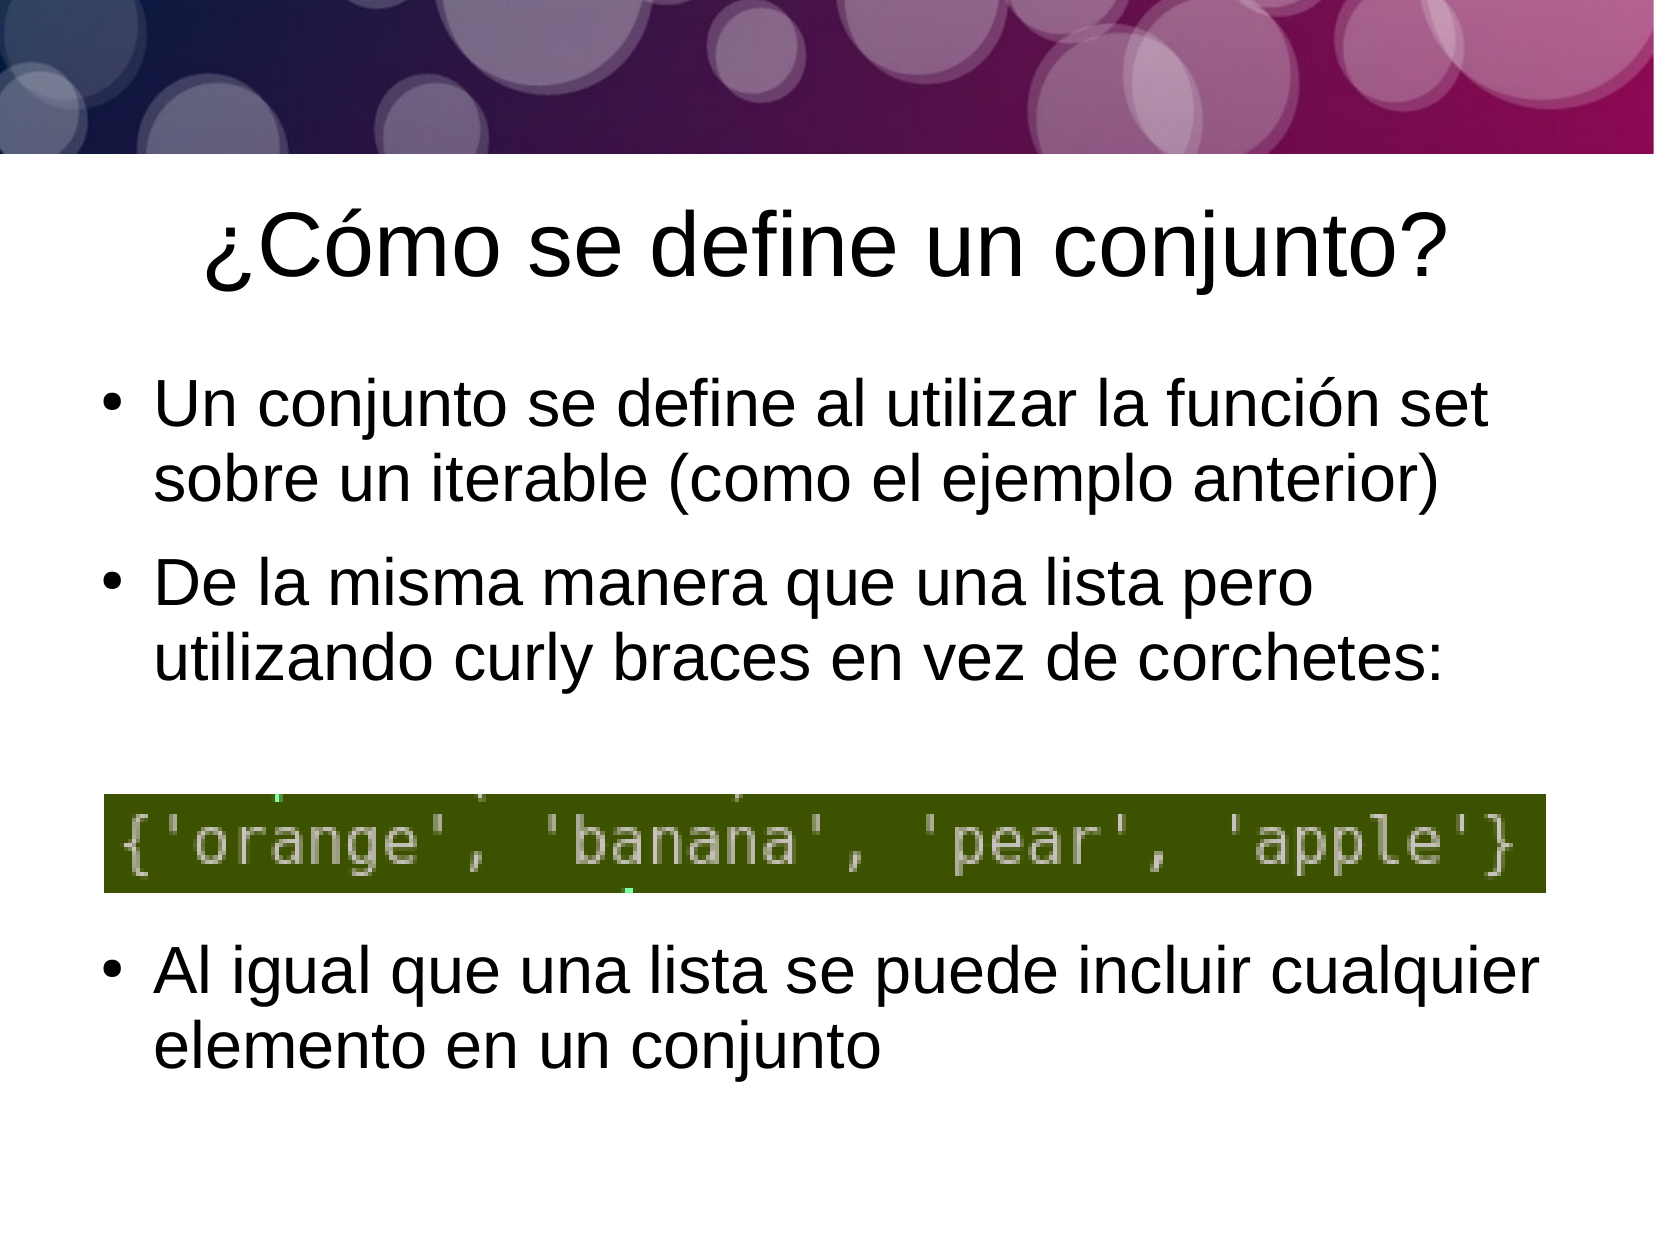

# ¿Cómo se define un conjunto?
Un conjunto se define al utilizar la función set sobre un iterable (como el ejemplo anterior)
De la misma manera que una lista pero utilizando curly braces en vez de corchetes:
Al igual que una lista se puede incluir cualquier elemento en un conjunto